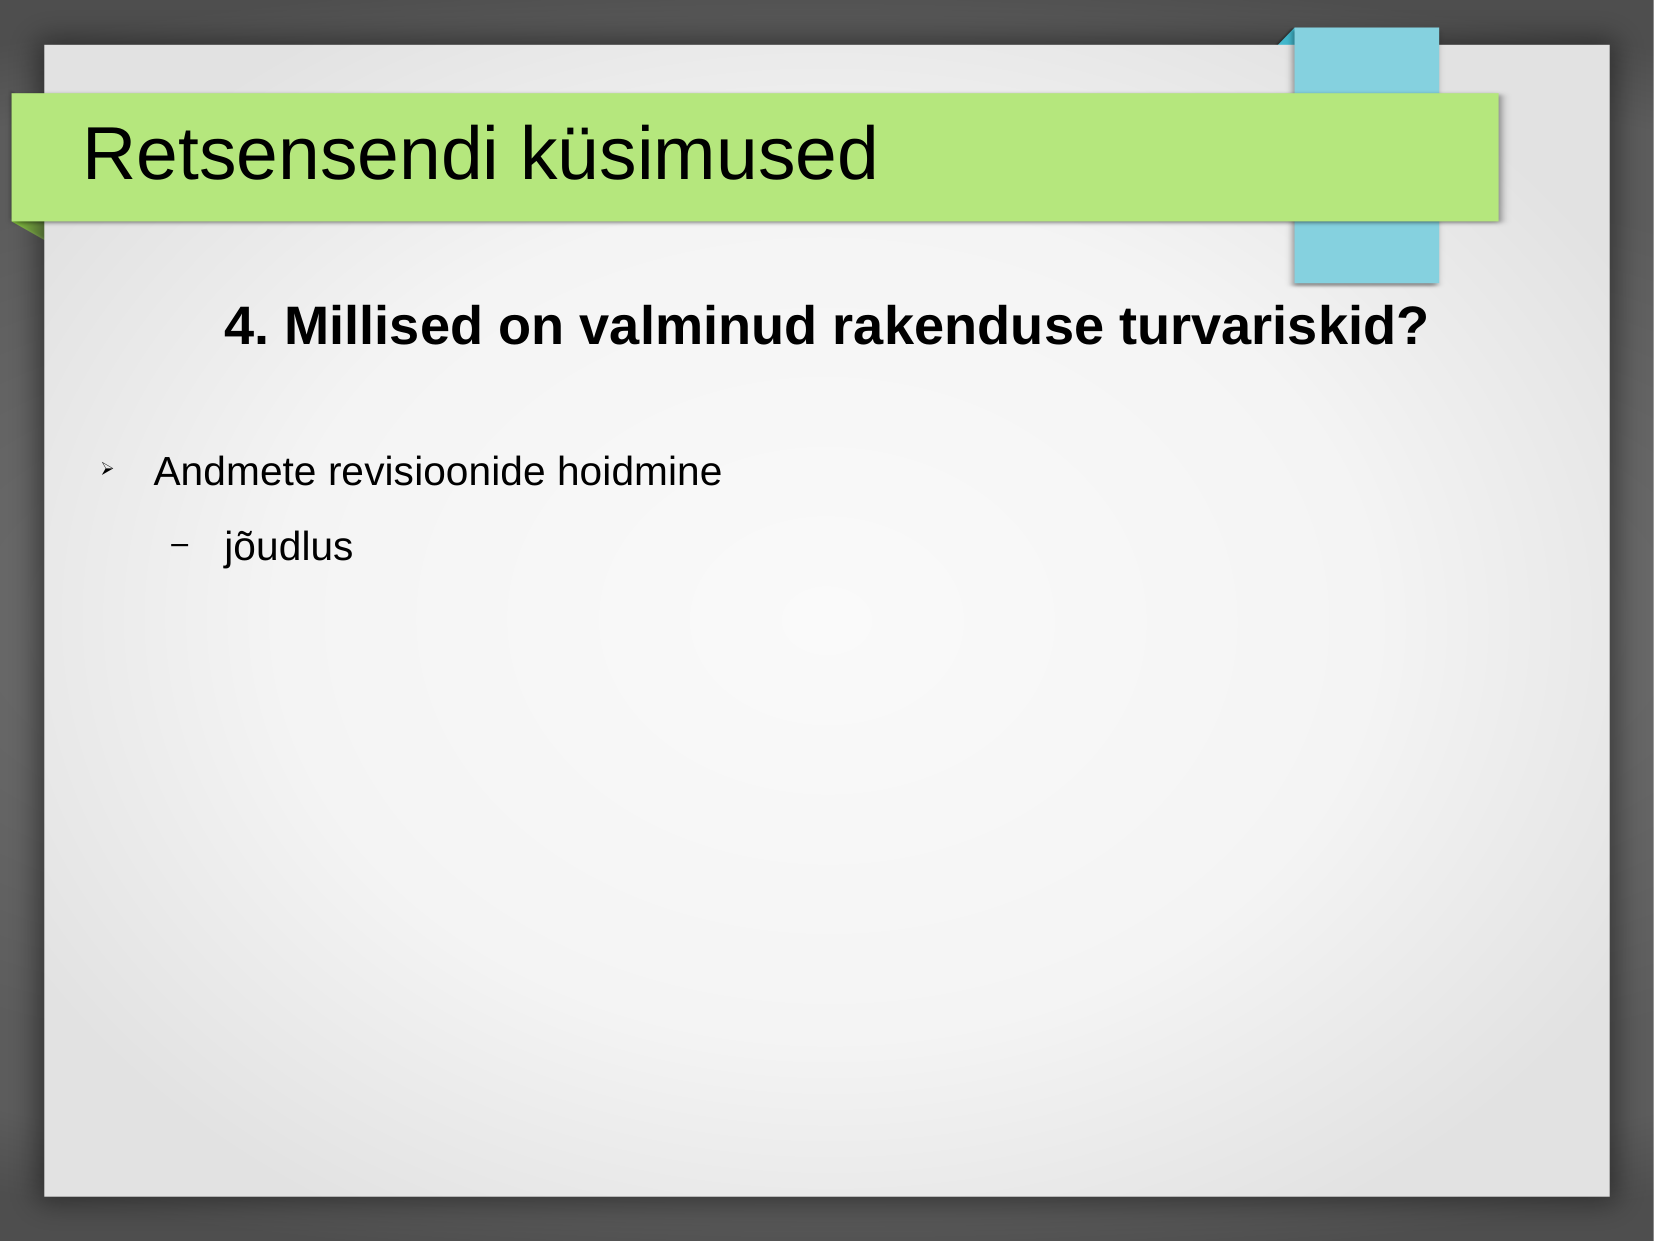

# Retsensendi küsimused
4. Millised on valminud rakenduse turvariskid?
Andmete revisioonide hoidmine
jõudlus